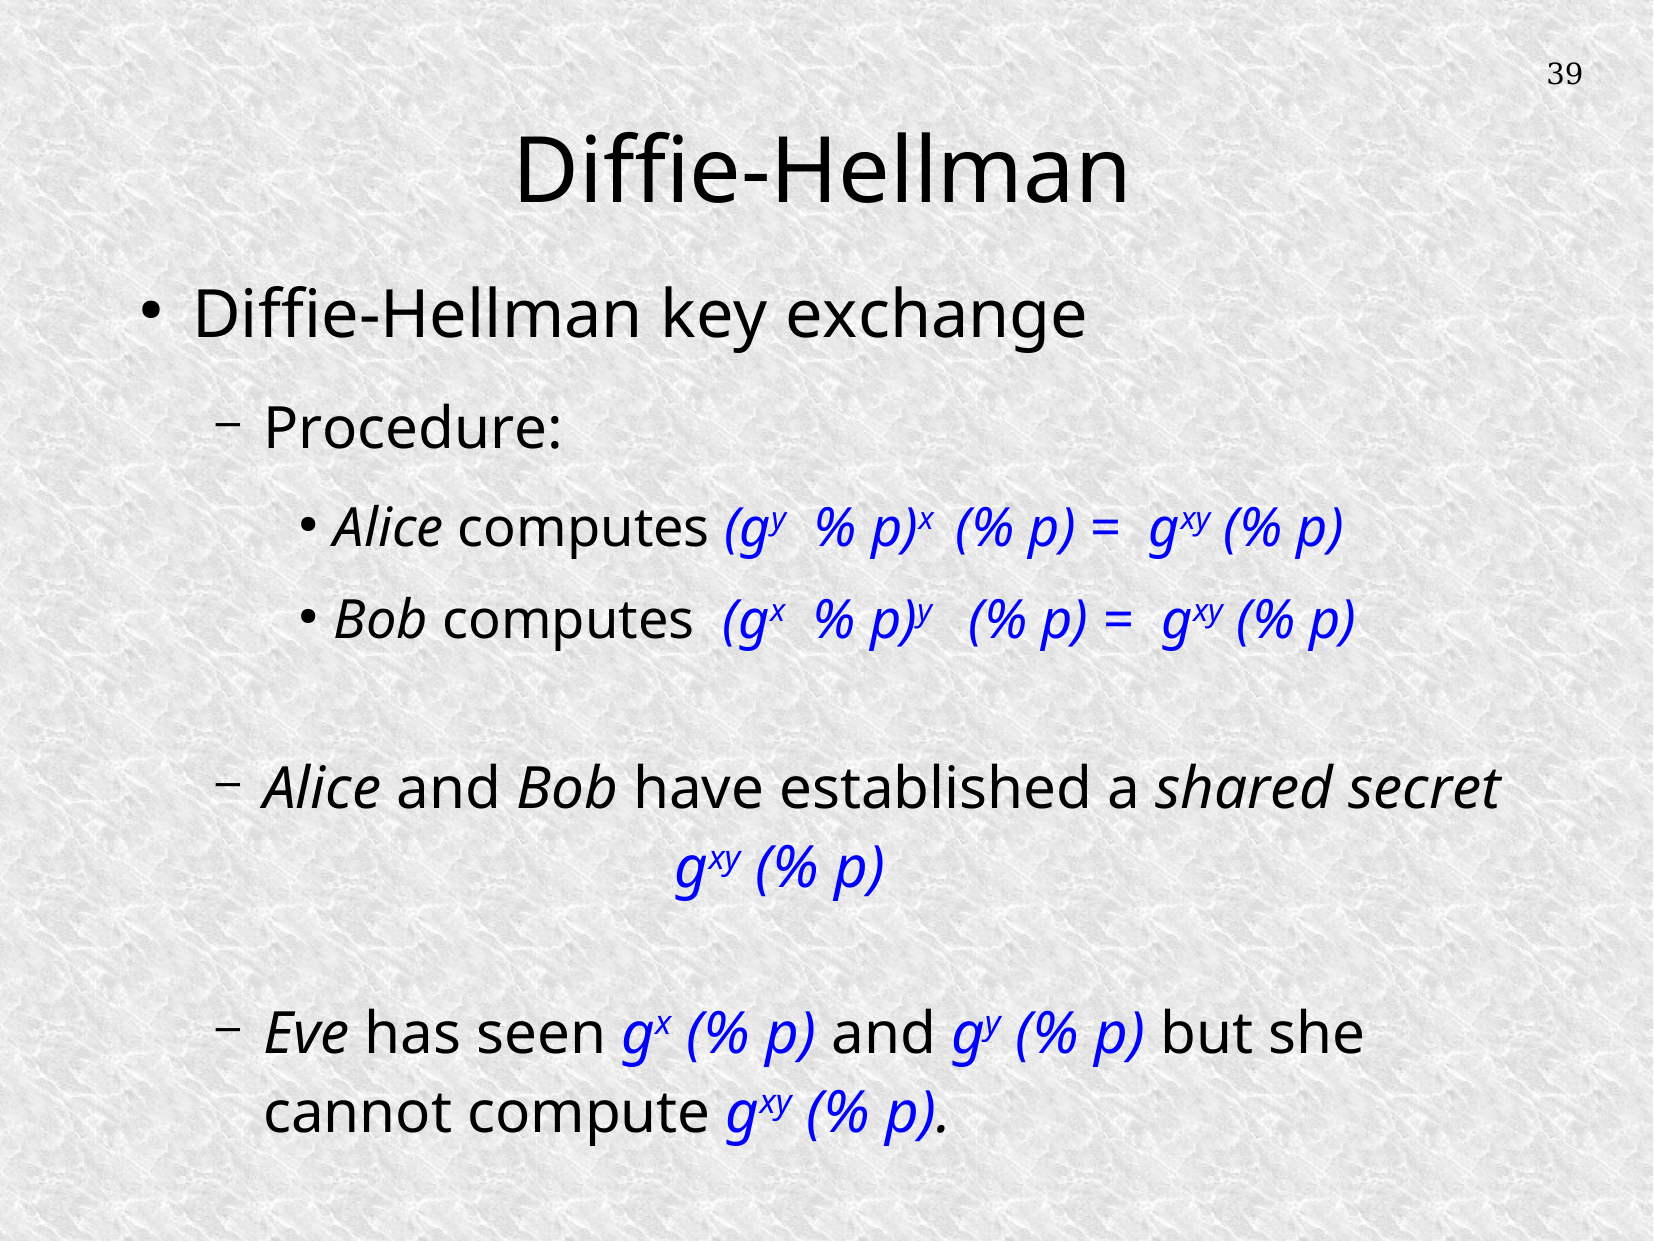

39
# Diffie-Hellman
Diffie-Hellman key exchange
Procedure:
Alice computes (gy % p)x (% p) = gxy (% p)
Bob computes (gx % p)y (% p) = gxy (% p)
Alice and Bob have established a shared secret
 gxy (% p)
Eve has seen gx (% p) and gy (% p) but she cannot compute gxy (% p).